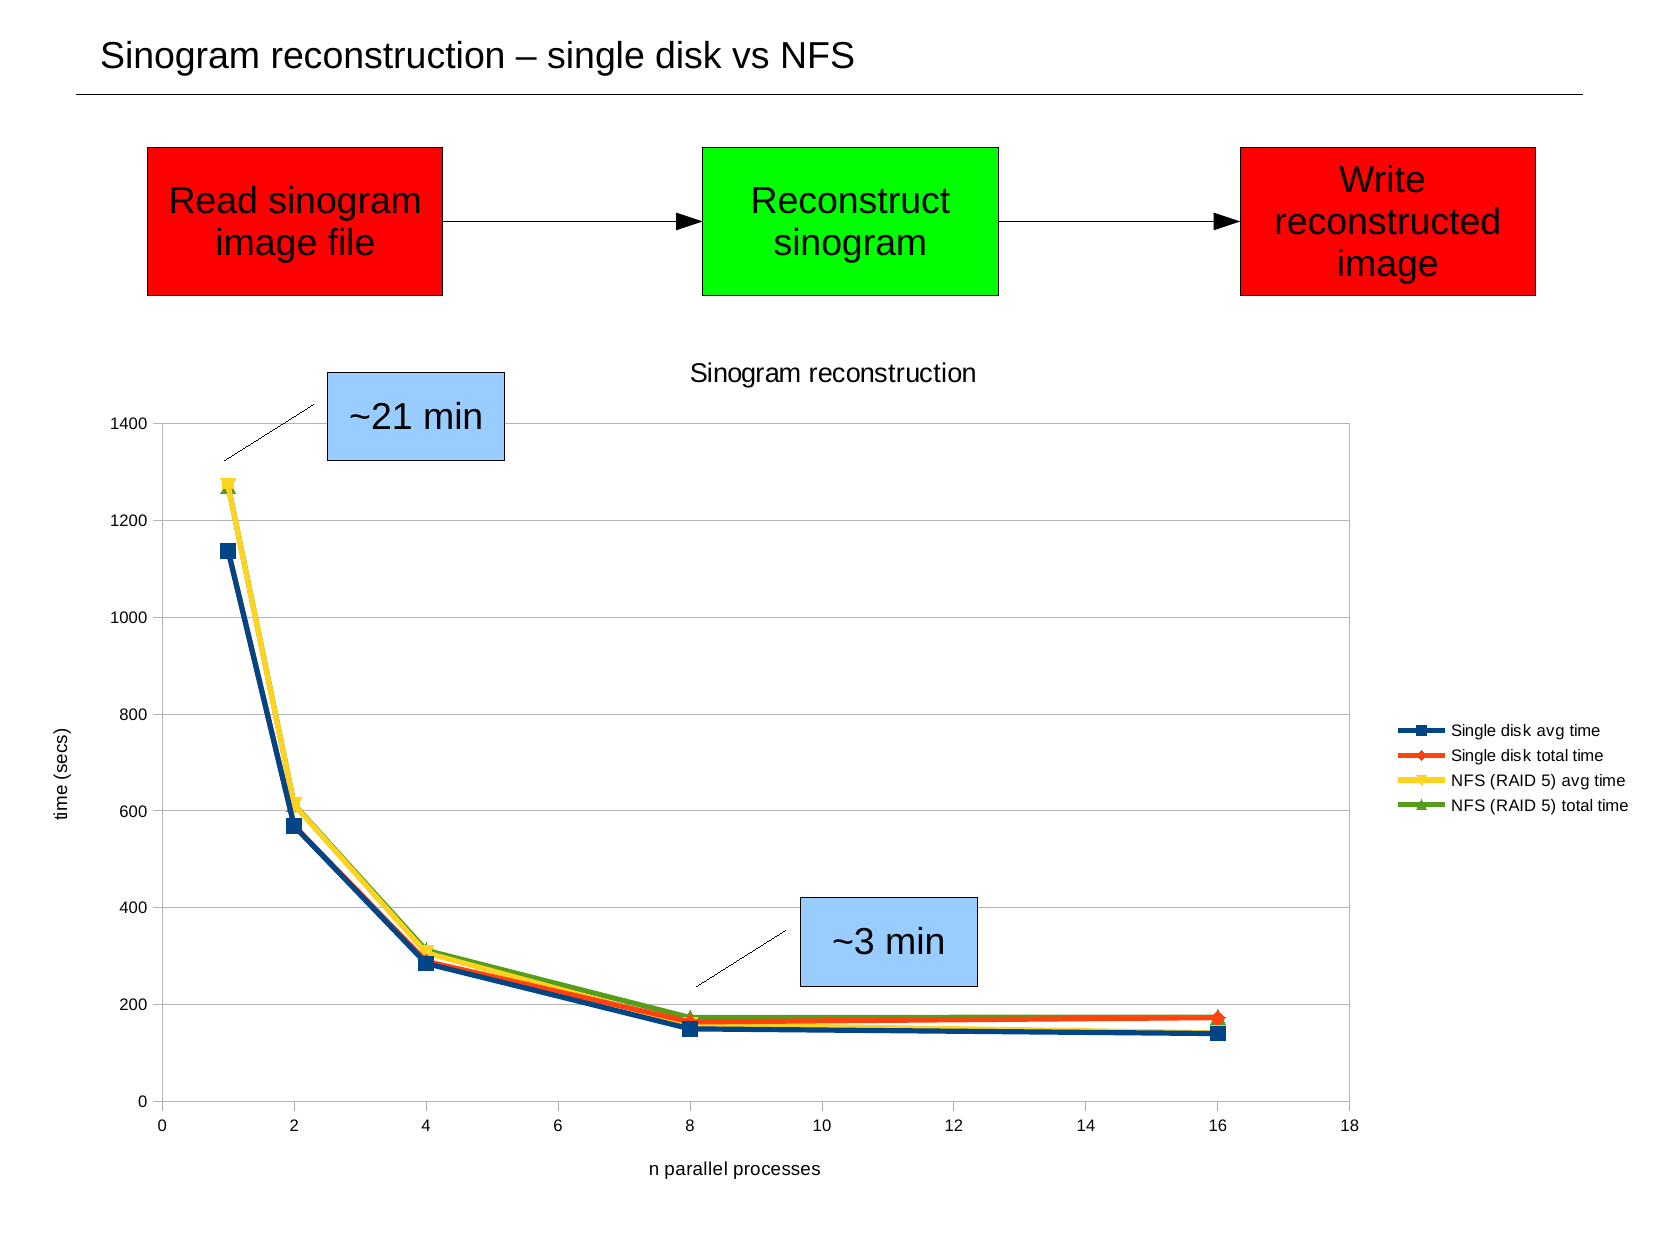

Sinogram reconstruction – single disk vs NFS
Read sinogram
image file
Reconstruct
sinogram
Write
reconstructed
image
### Chart: Sinogram reconstruction
| Category | Single disk avg time | Single disk total time | NFS (RAID 5) avg time | NFS (RAID 5) total time |
|---|---|---|---|---|~21 min
~3 min